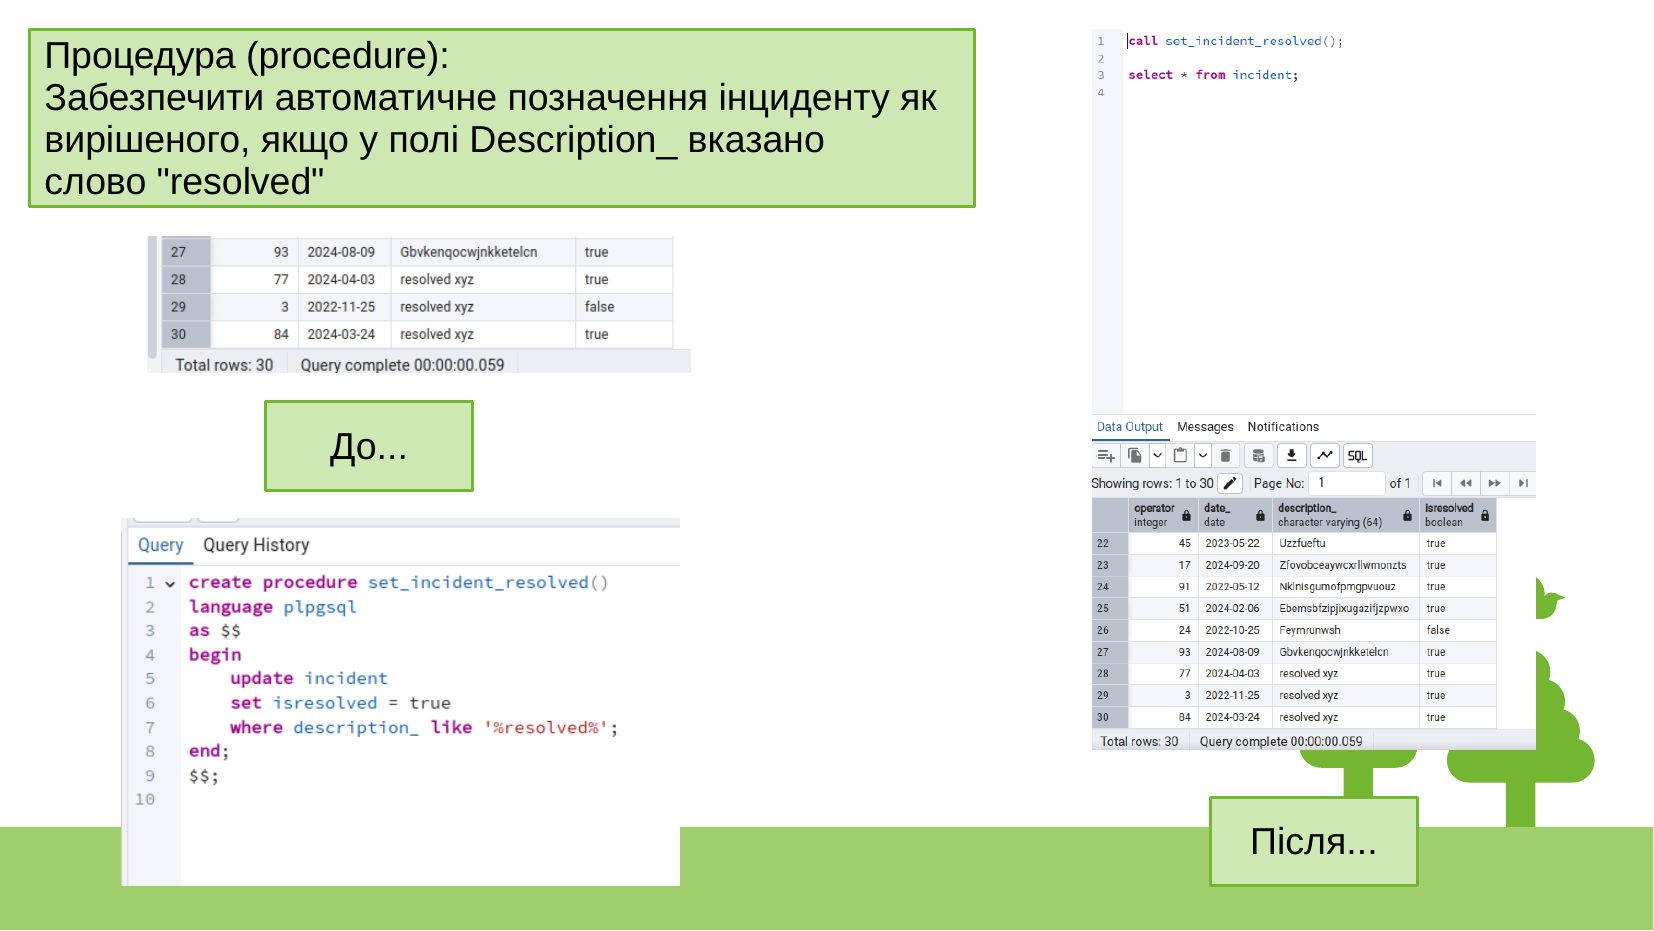

Процедура (procedure):
Забезпечити автоматичне позначення інциденту як
вирішеного, якщо у полі Description_ вказано
слово "resolved"
До...
Після...